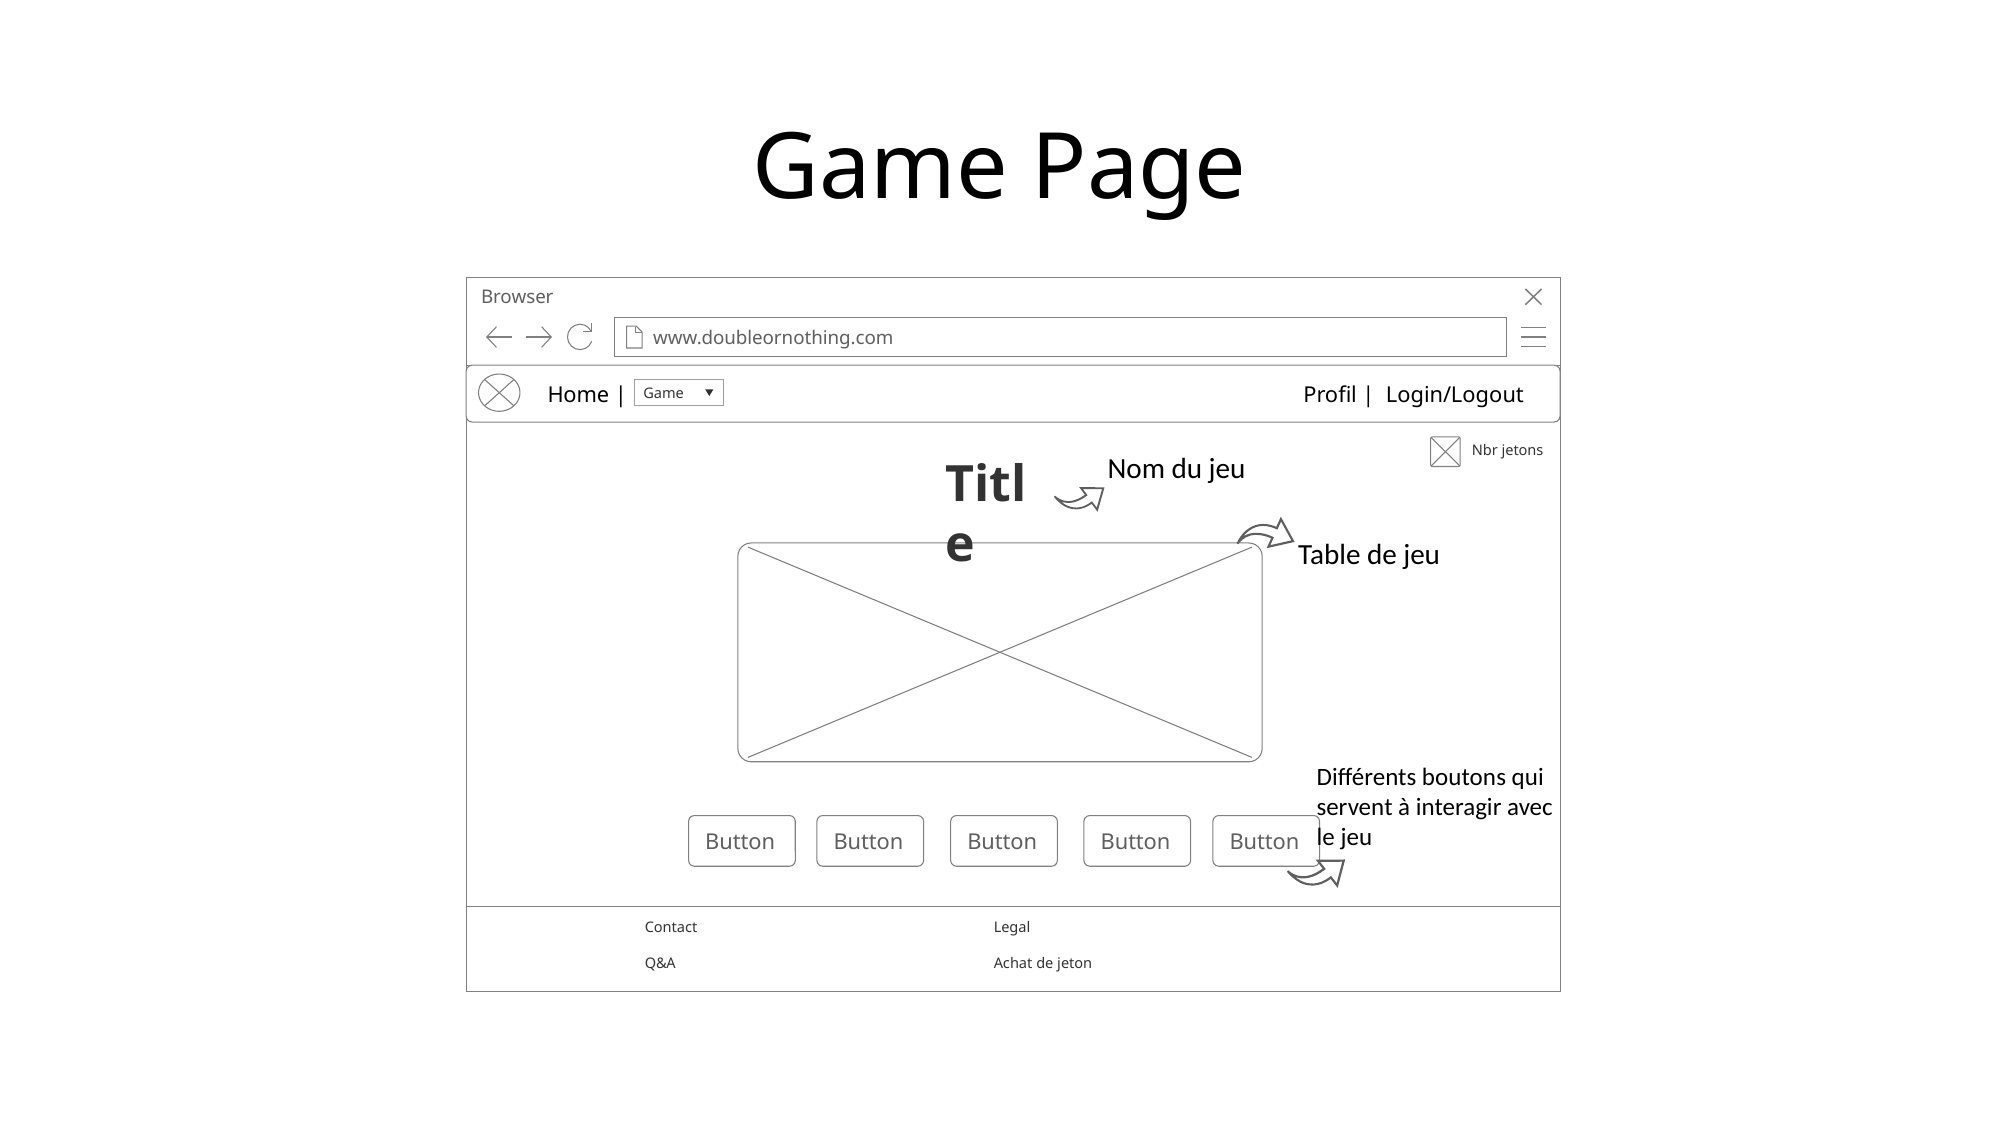

# Game Page
Browser
www.doubleornothing.com
 Home | Profil | Login/Logout
Game
Nbr jetons
Nom du jeu
Title
Table de jeu
Différents boutons qui servent à interagir avec le jeu
Button
Button
Button
Button
Button
Contact
Legal
Q&A
Achat de jeton